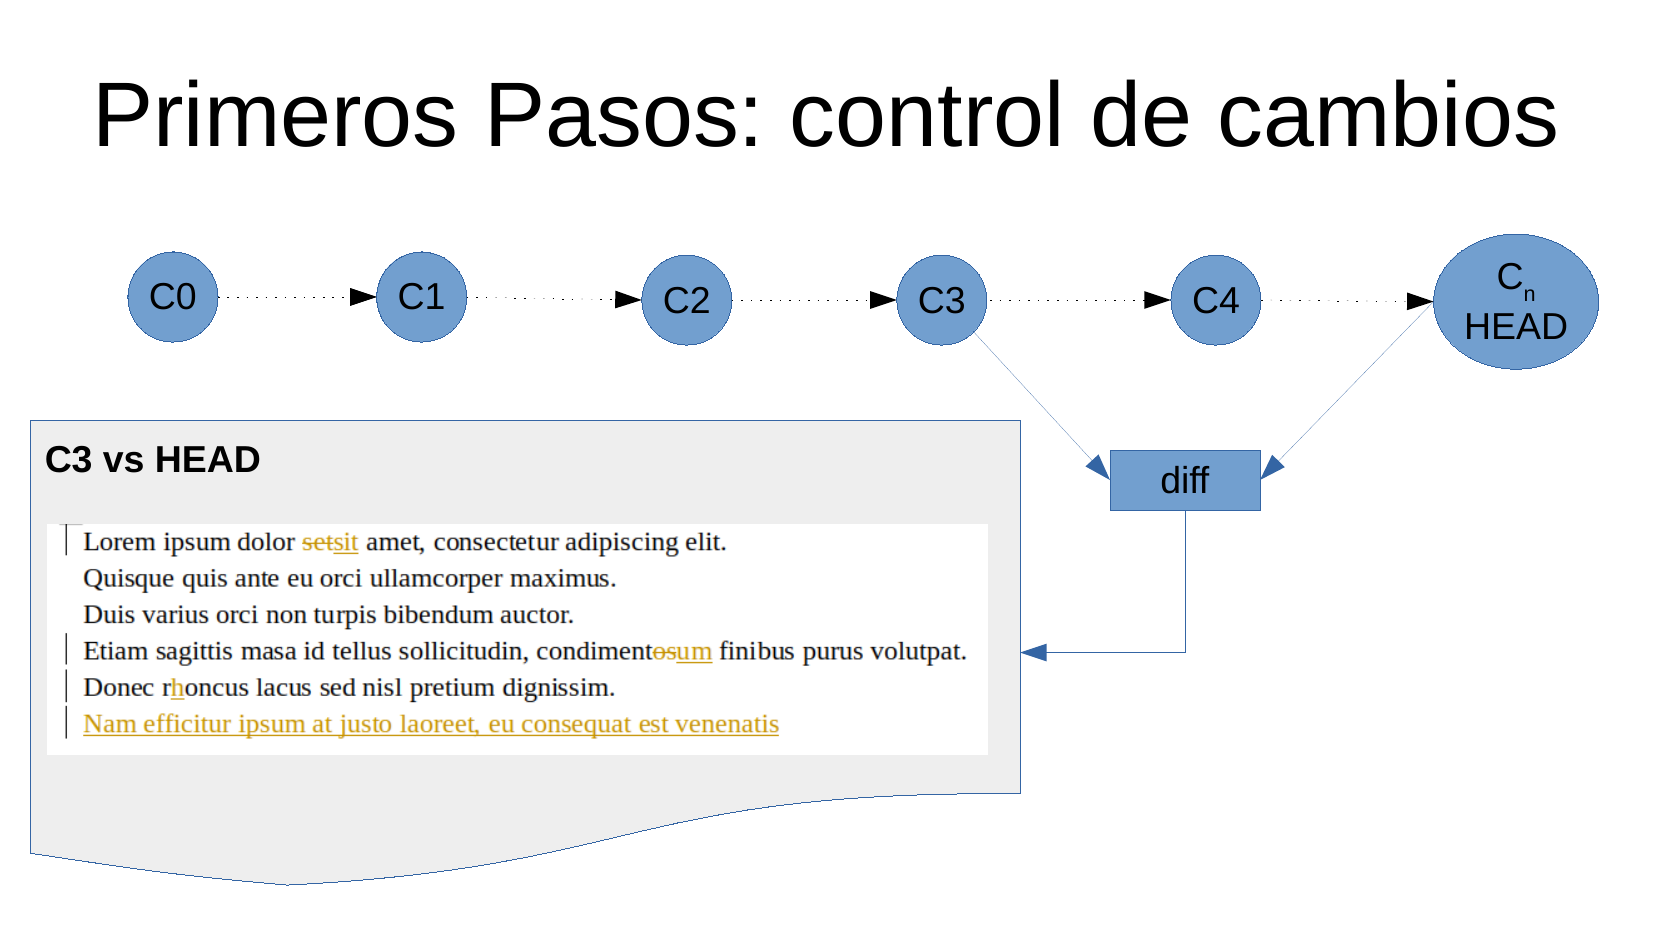

# Primeros Pasos: control de cambios
Cn
HEAD
C0
C1
C0
C1
C2
C3
C4
C3 vs HEAD
diff